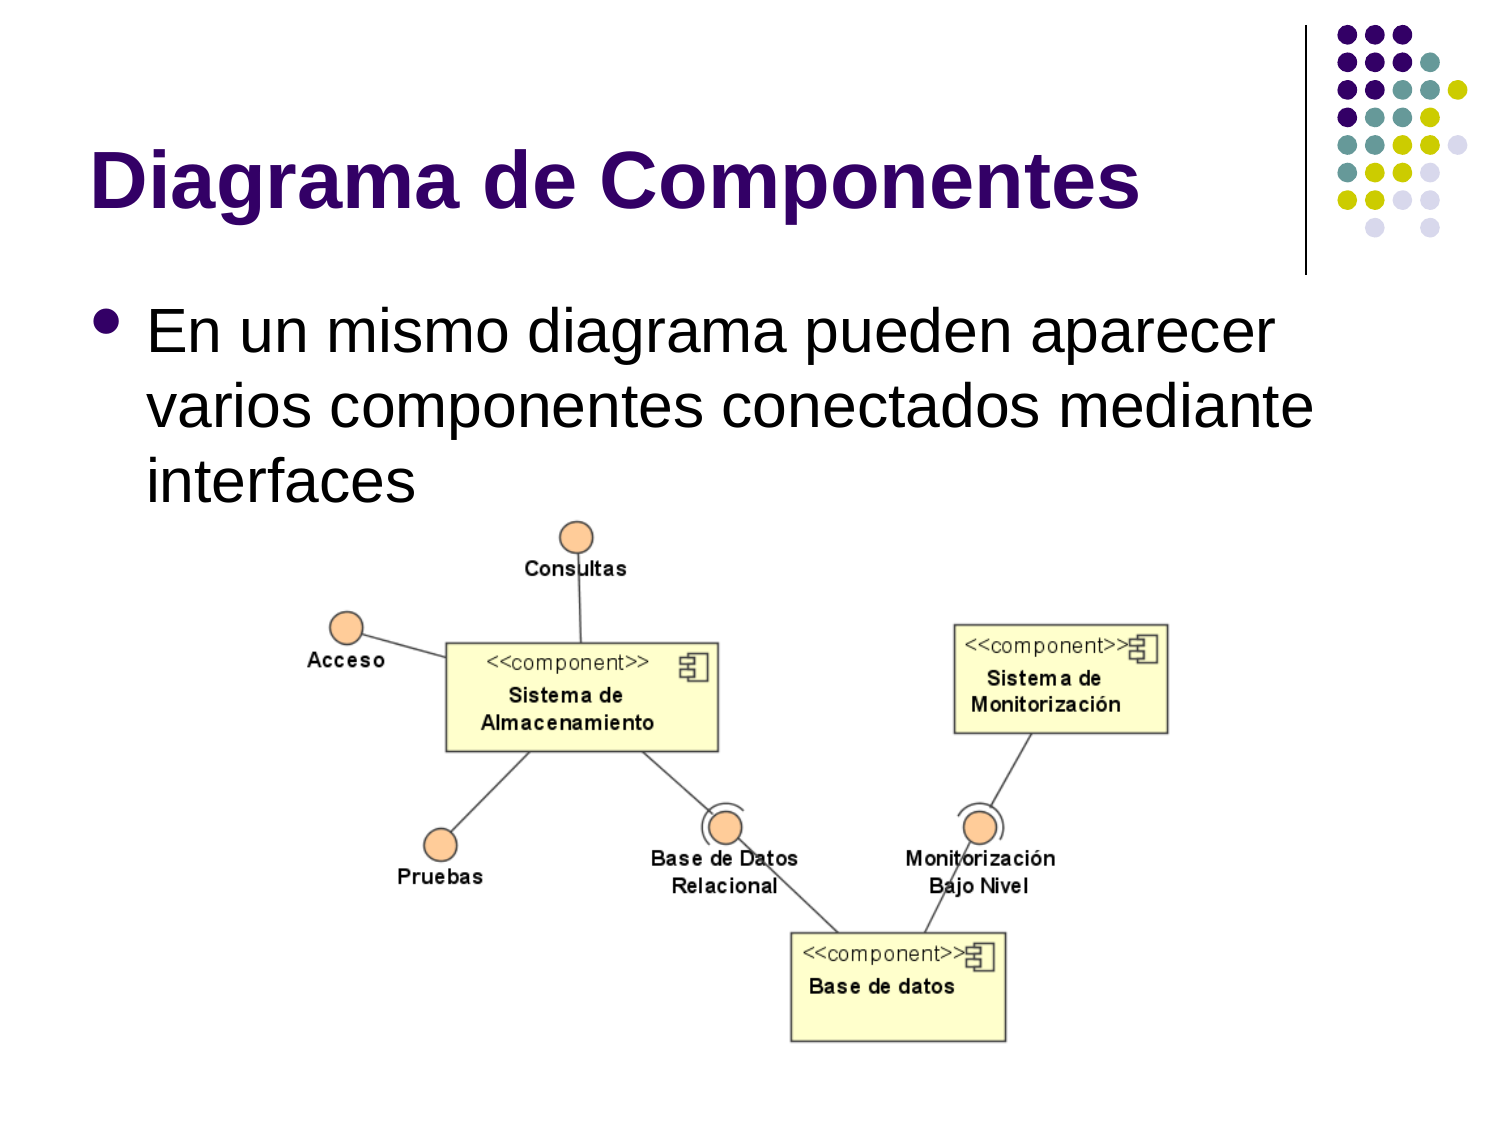

# Diagrama de Componentes
En un mismo diagrama pueden aparecer varios componentes conectados mediante interfaces